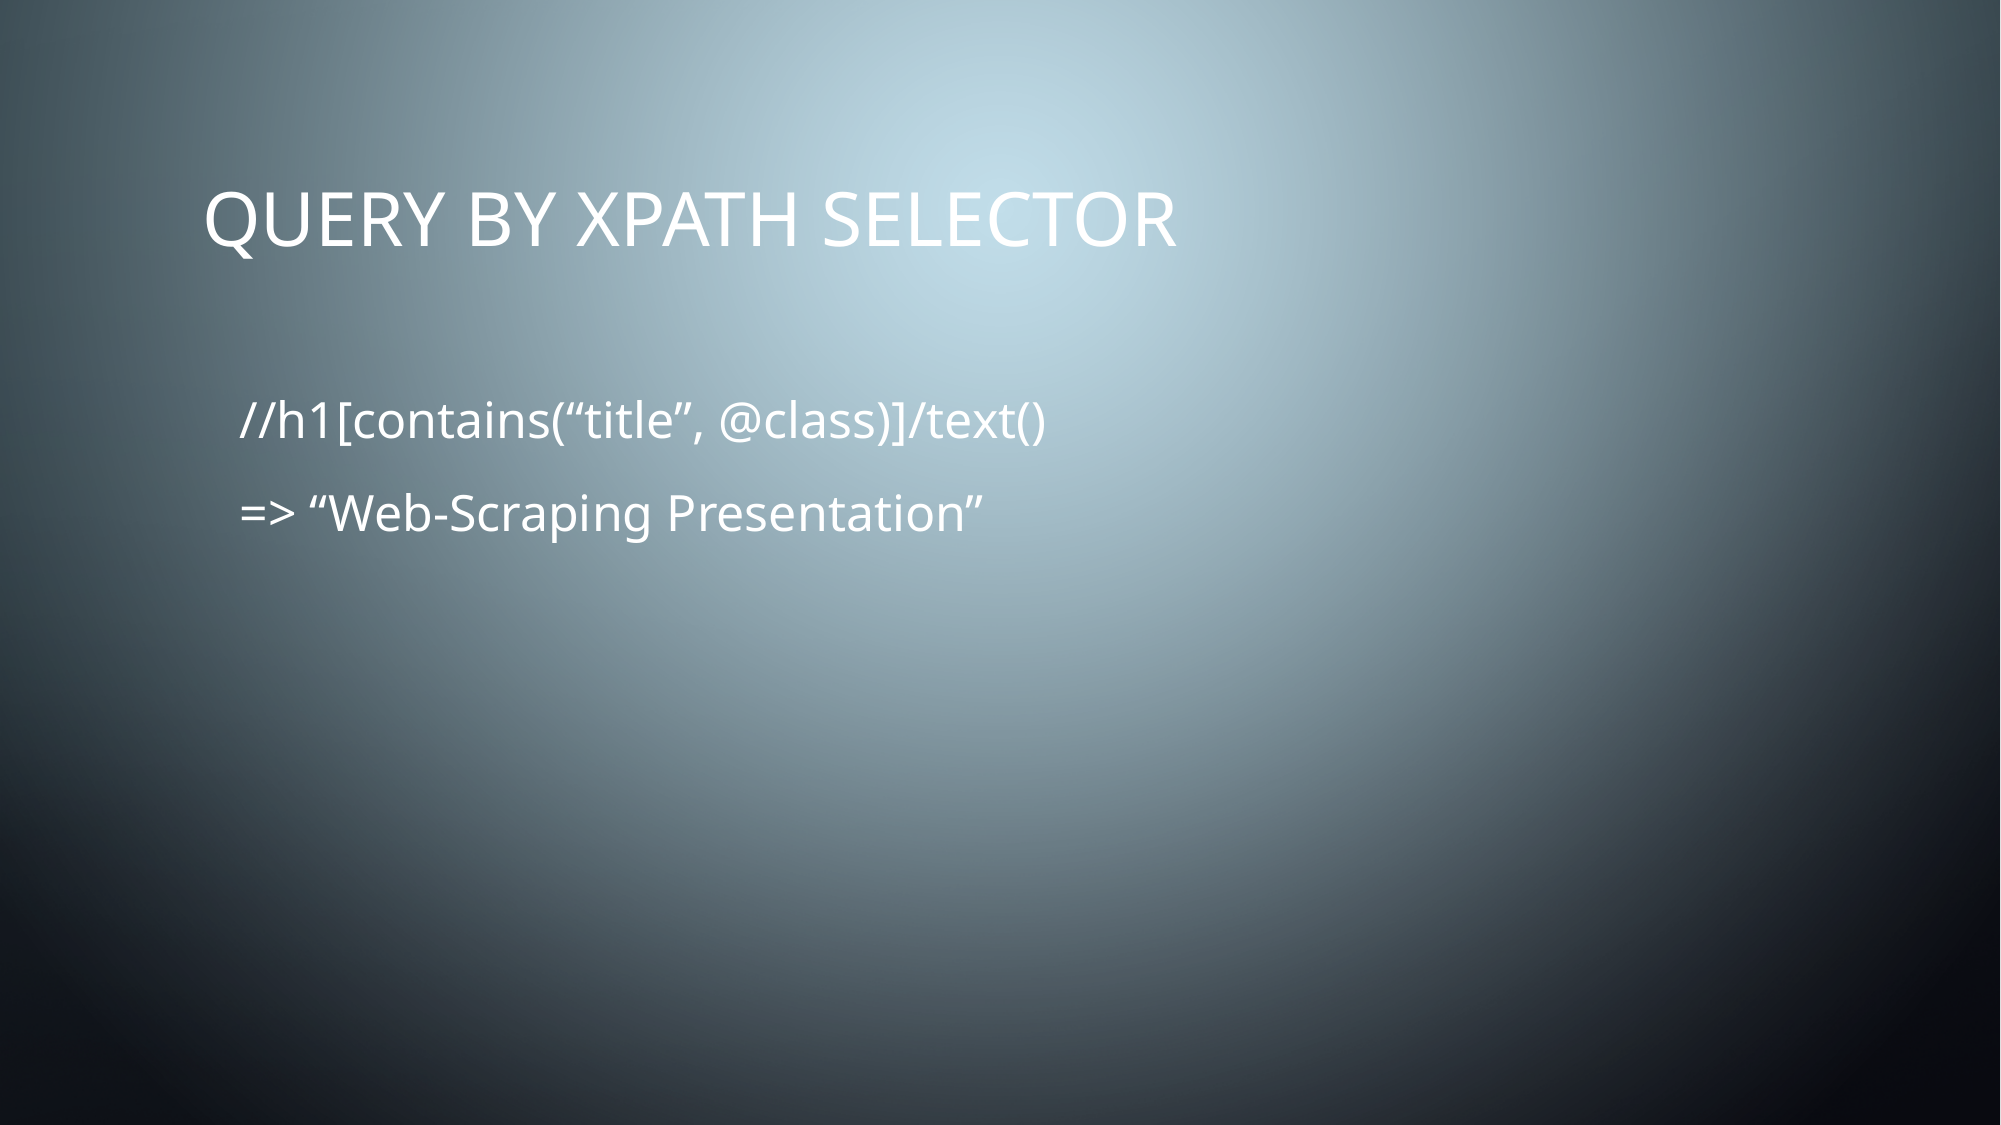

# query by Xpath SELECTOR
//h1[contains(“title”, @class)]/text()
=> “Web-Scraping Presentation”